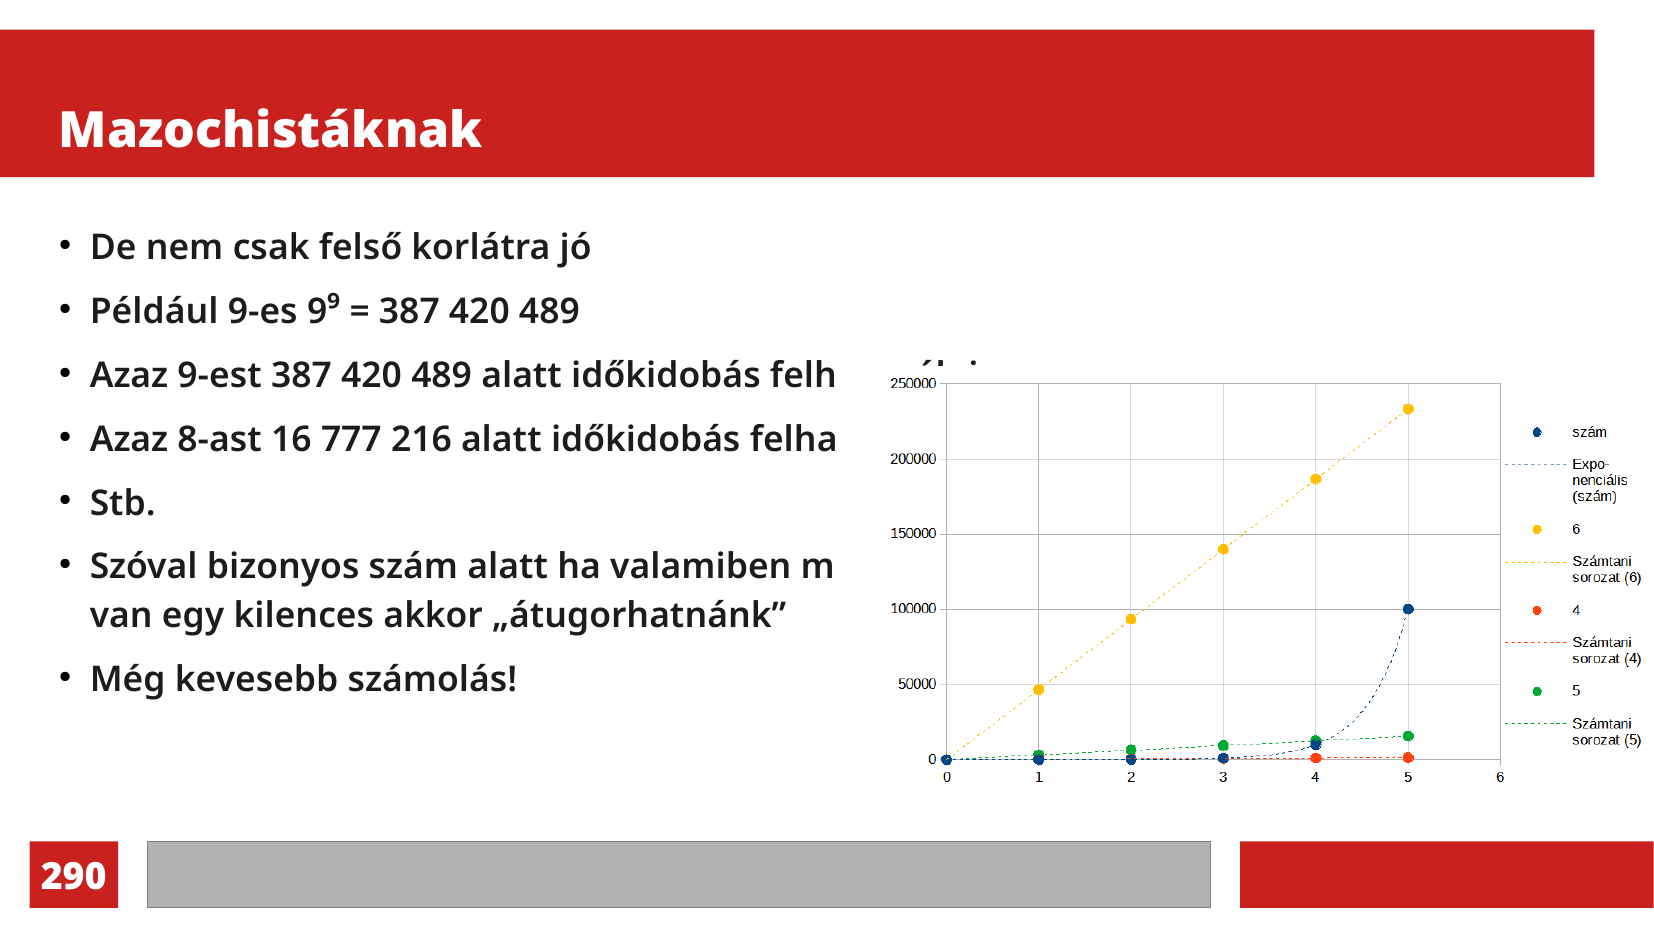

# Mazochistáknak
De nem csak felső korlátra jó
Például 9-es 9⁹ = 387 420 489
Azaz 9-est 387 420 489 alatt időkidobás felhasználni
Azaz 8-ast 16 777 216 alatt időkidobás felhasználni
Stb.
Szóval bizonyos szám alatt ha valamiben mondjuk van egy kilences akkor „átugorhatnánk”
Még kevesebb számolás!
290